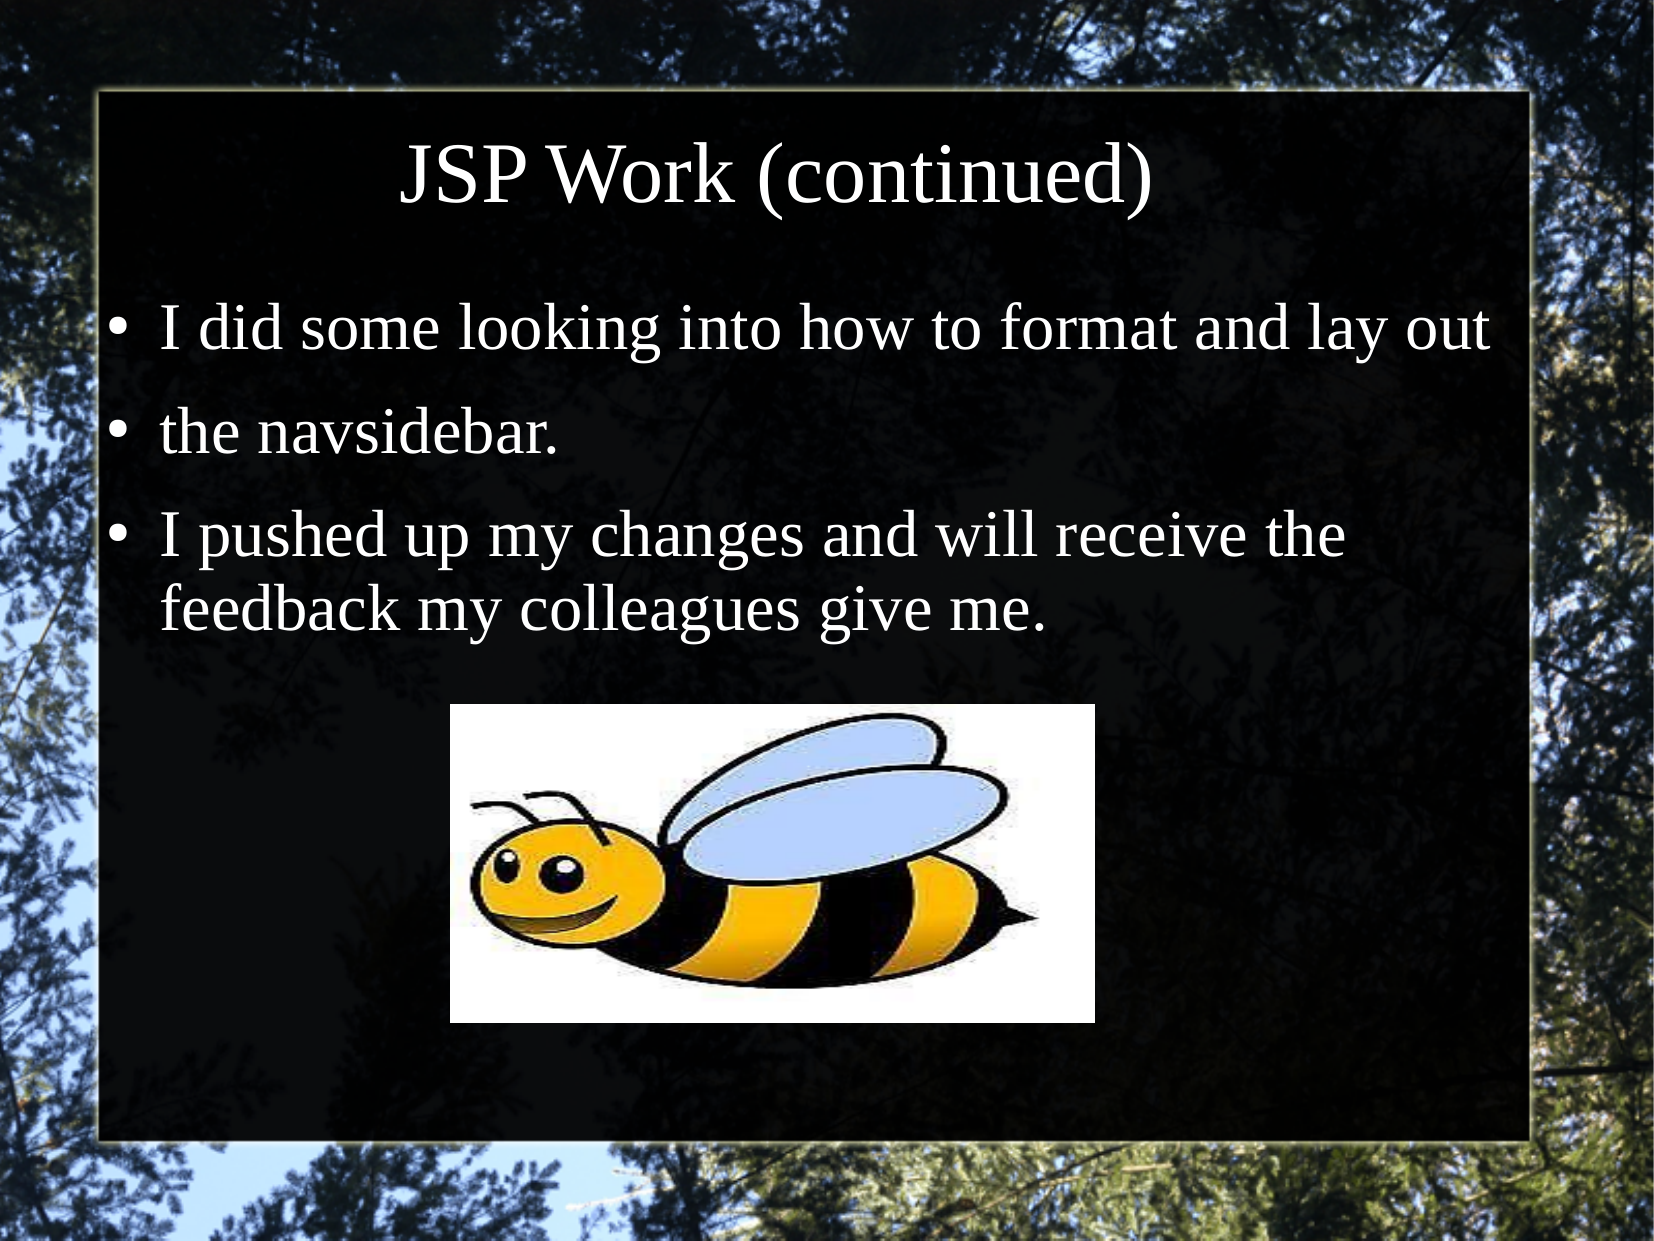

# JSP Work (continued)
I did some looking into how to format and lay out
the navsidebar.
I pushed up my changes and will receive the feedback my colleagues give me.